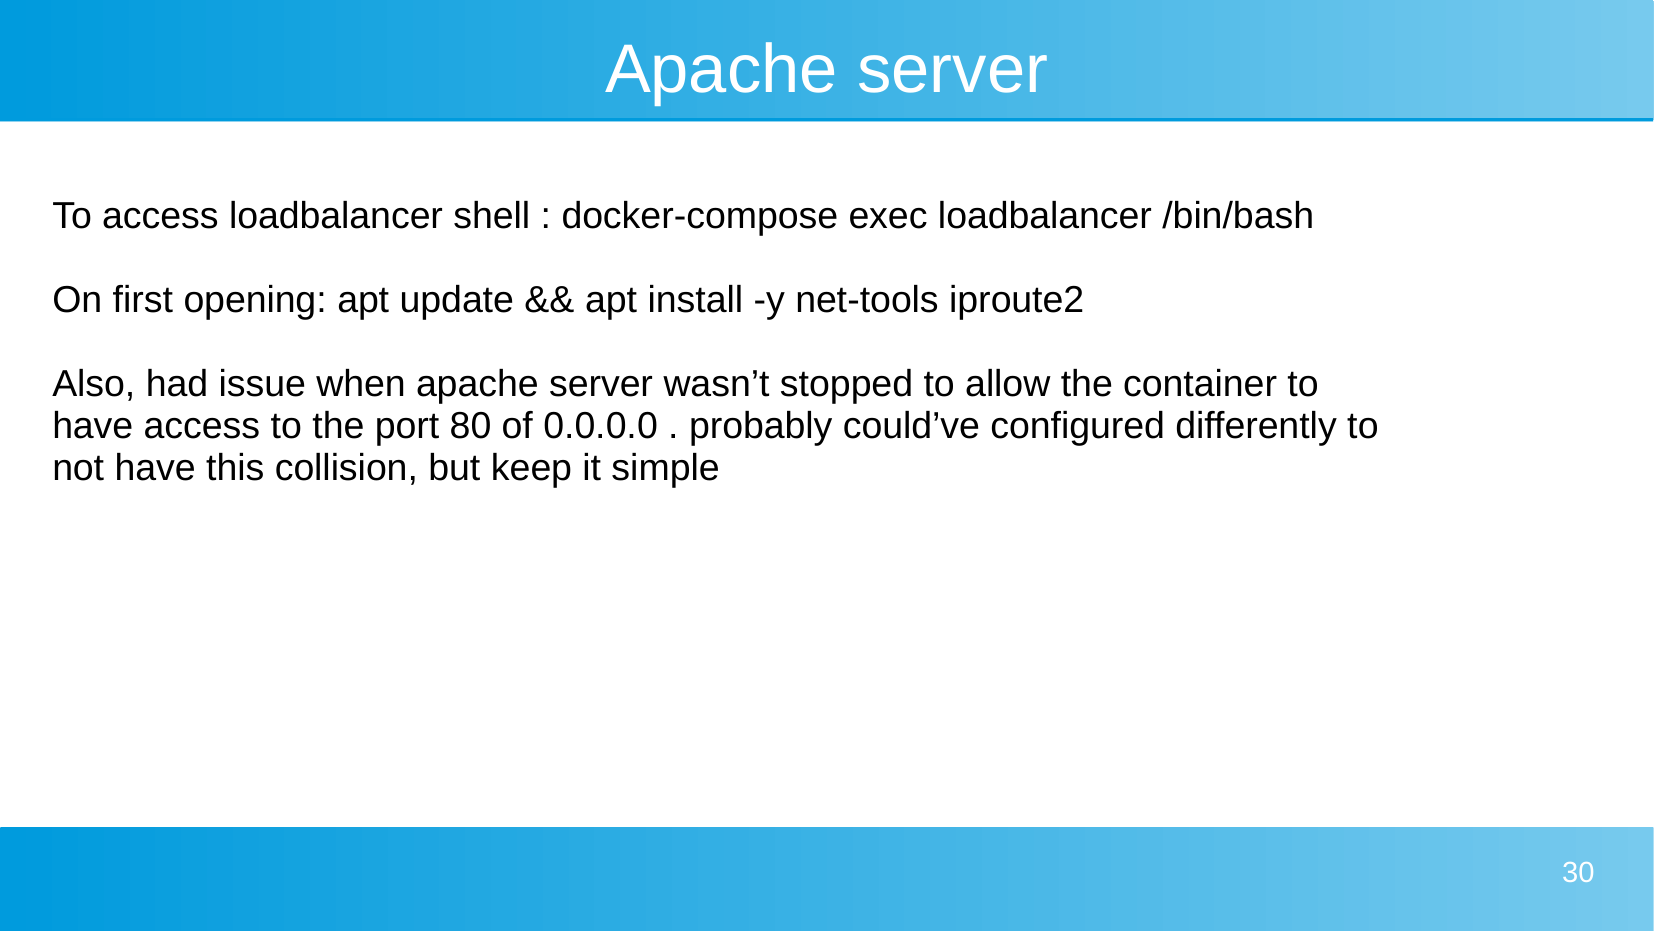

# Apache server
To access loadbalancer shell : docker-compose exec loadbalancer /bin/bash
On first opening: apt update && apt install -y net-tools iproute2
Also, had issue when apache server wasn’t stopped to allow the container to have access to the port 80 of 0.0.0.0 . probably could’ve configured differently to not have this collision, but keep it simple
30